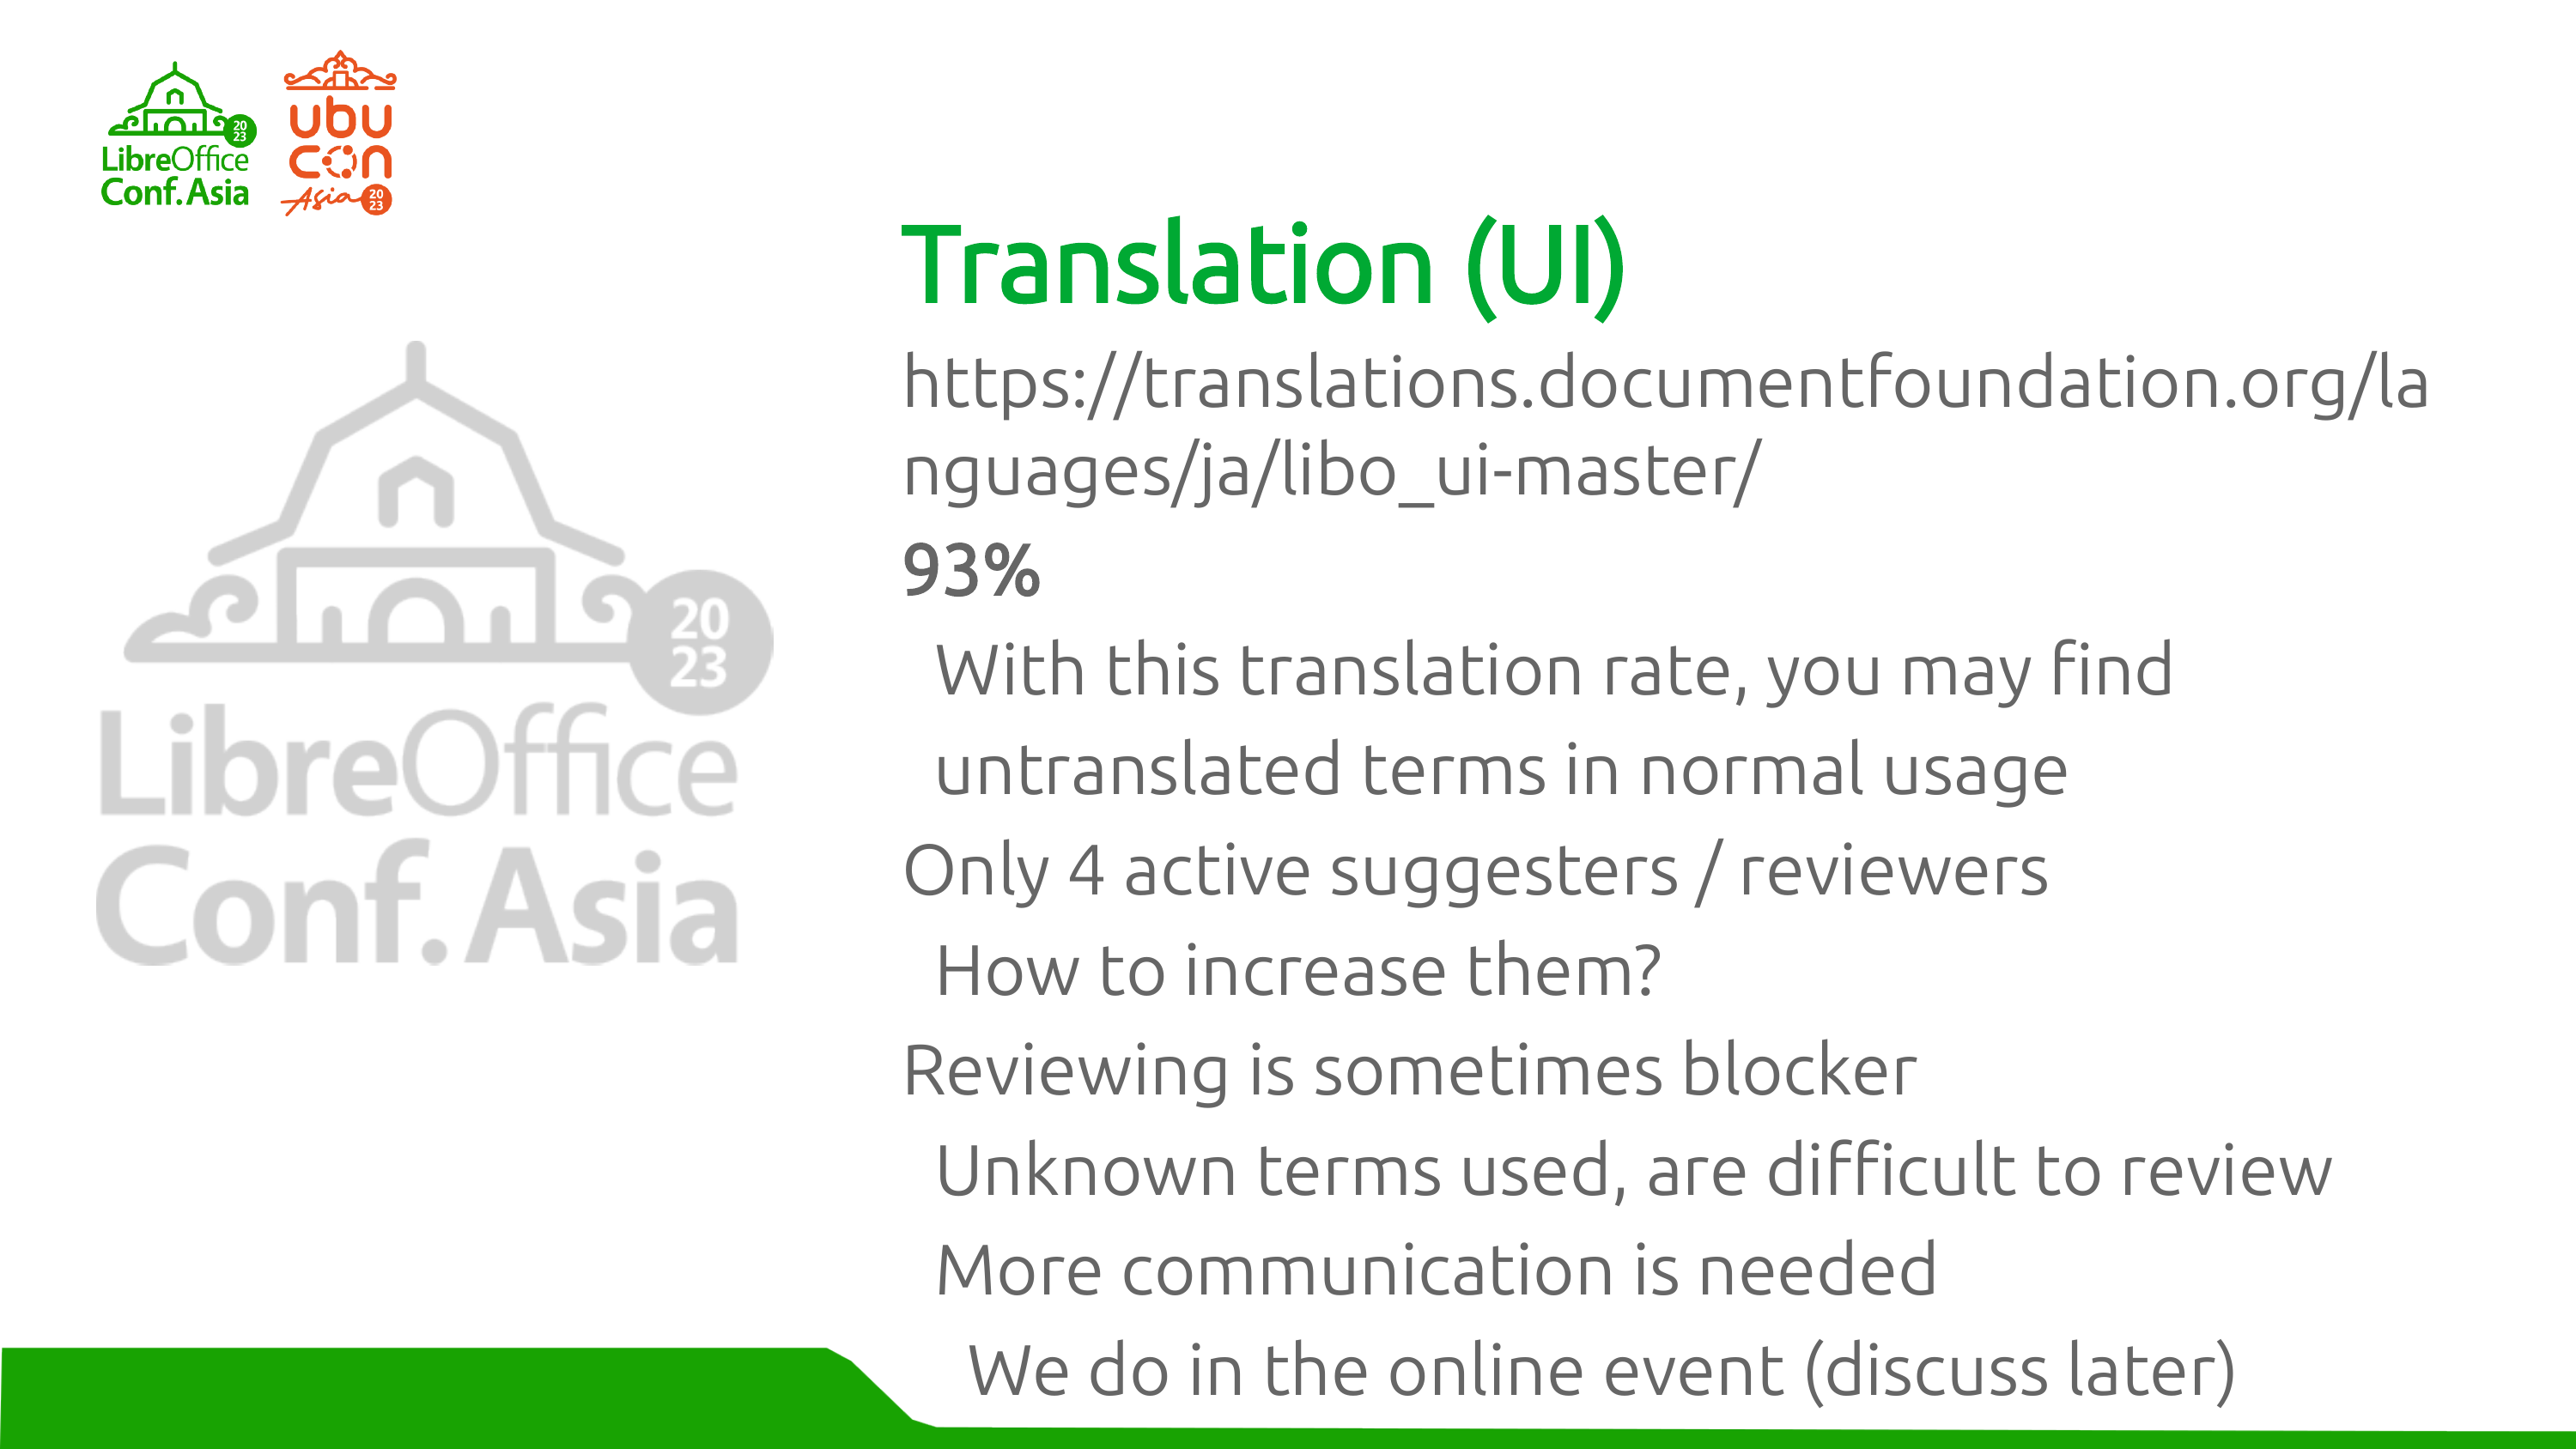

Translation (UI)
# https://translations.documentfoundation.org/languages/ja/libo_ui-master/
93%
 With this translation rate, you may find
 untranslated terms in normal usage
Only 4 active suggesters / reviewers
 How to increase them?
Reviewing is sometimes blocker
 Unknown terms used, are difficult to review
 More communication is needed
 We do in the online event (discuss later)